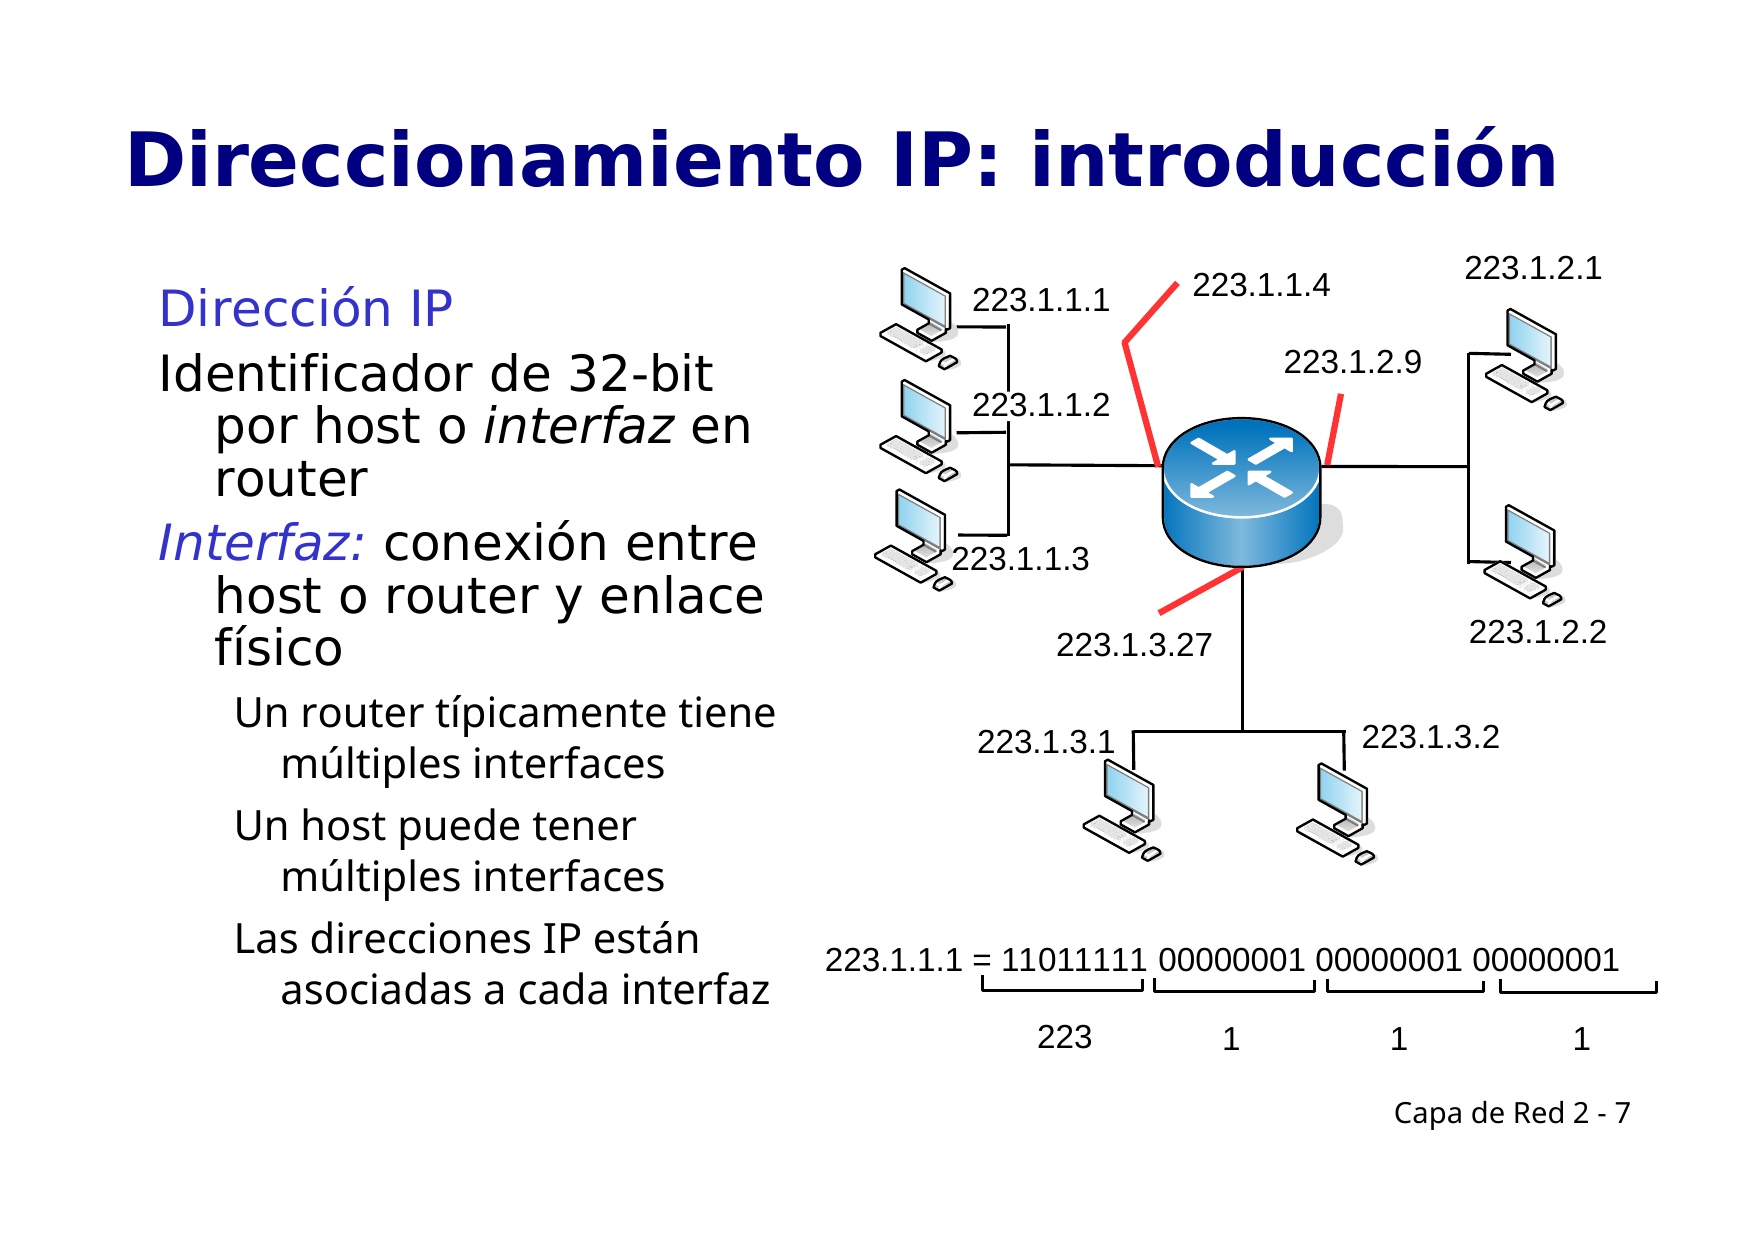

# Direccionamiento IP: introducción
223.1.2.1
223.1.1.4
223.1.1.1
223.1.2.9
223.1.1.2
223.1.1.3
223.1.2.2
223.1.3.27
223.1.3.2
223.1.3.1
223.1.1.1 = 11011111 00000001 00000001 00000001
223
1
1
1
Dirección IP
Identificador de 32-bit por host o interfaz en router
Interfaz: conexión entre host o router y enlace físico
Un router típicamente tiene múltiples interfaces
Un host puede tener múltiples interfaces
Las direcciones IP están asociadas a cada interfaz